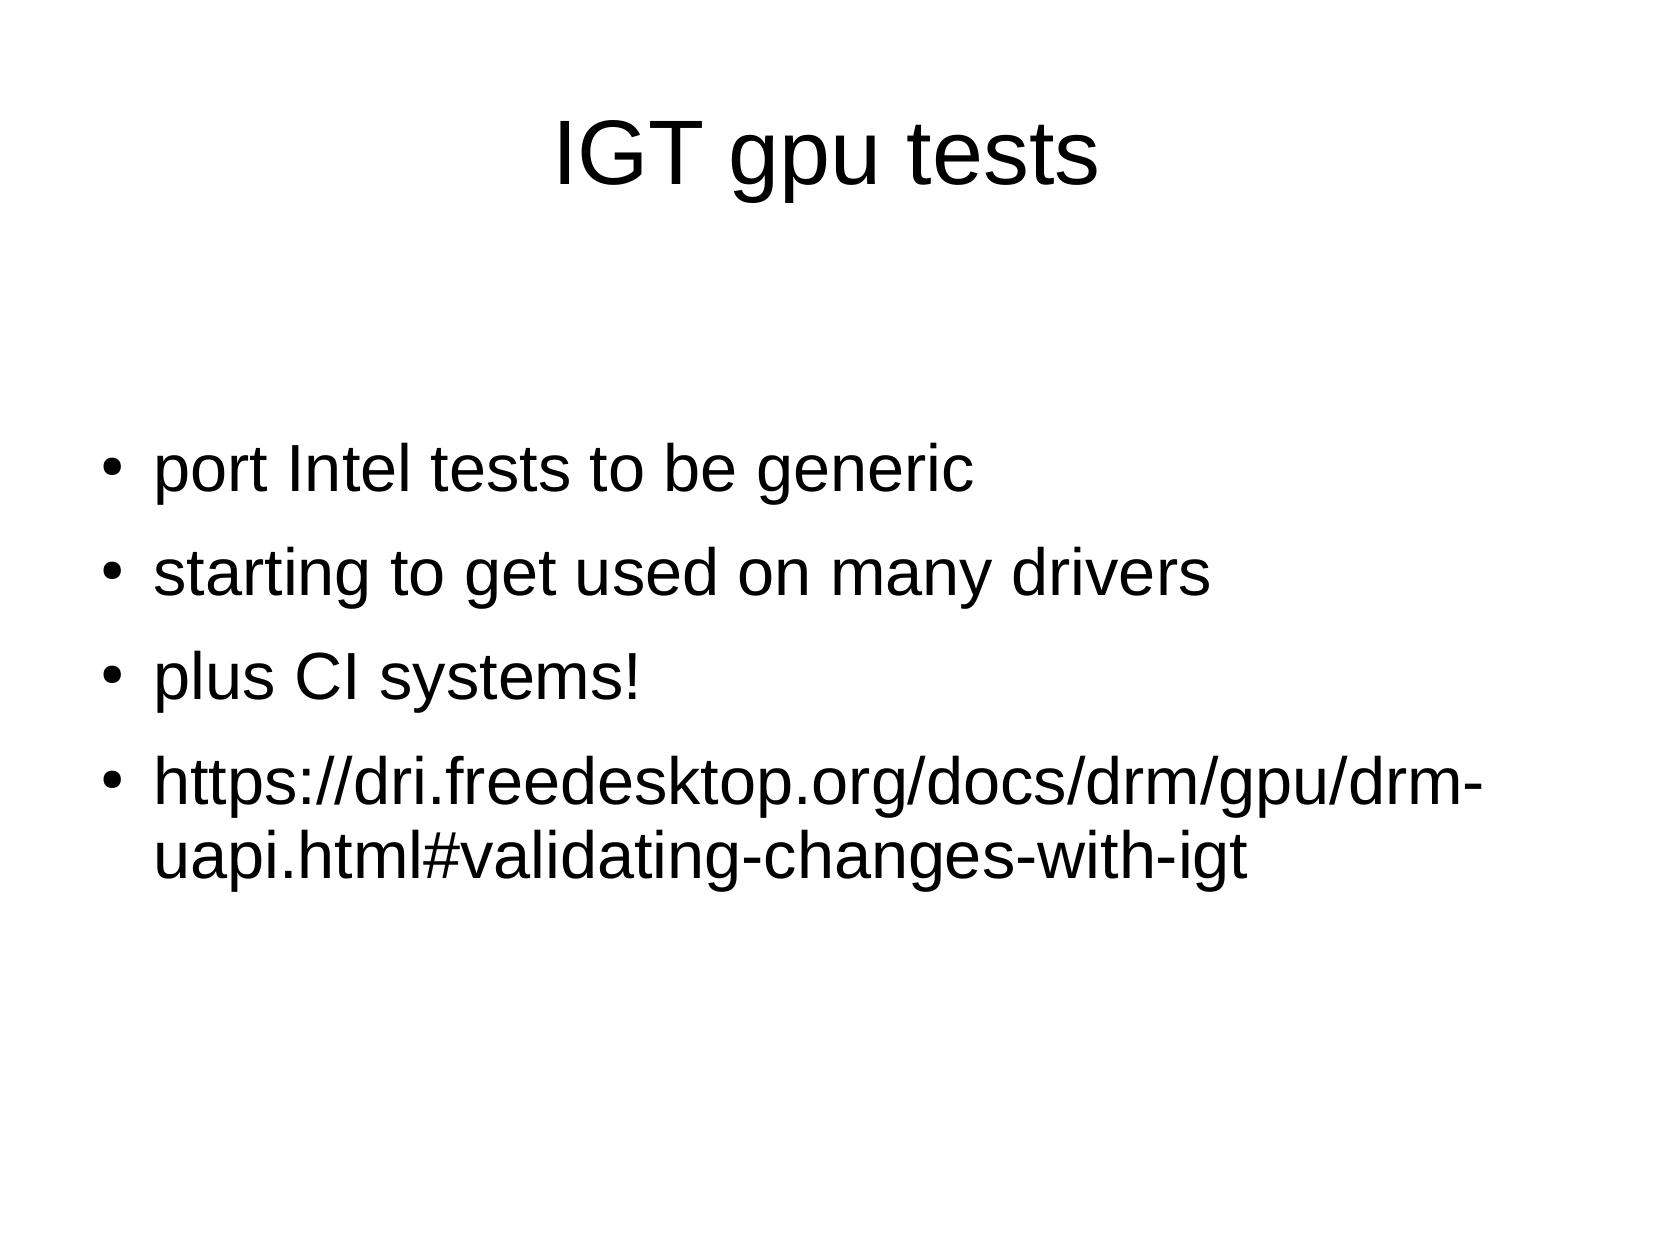

# IGT gpu tests
port Intel tests to be generic
starting to get used on many drivers
plus CI systems!
https://dri.freedesktop.org/docs/drm/gpu/drm-uapi.html#validating-changes-with-igt